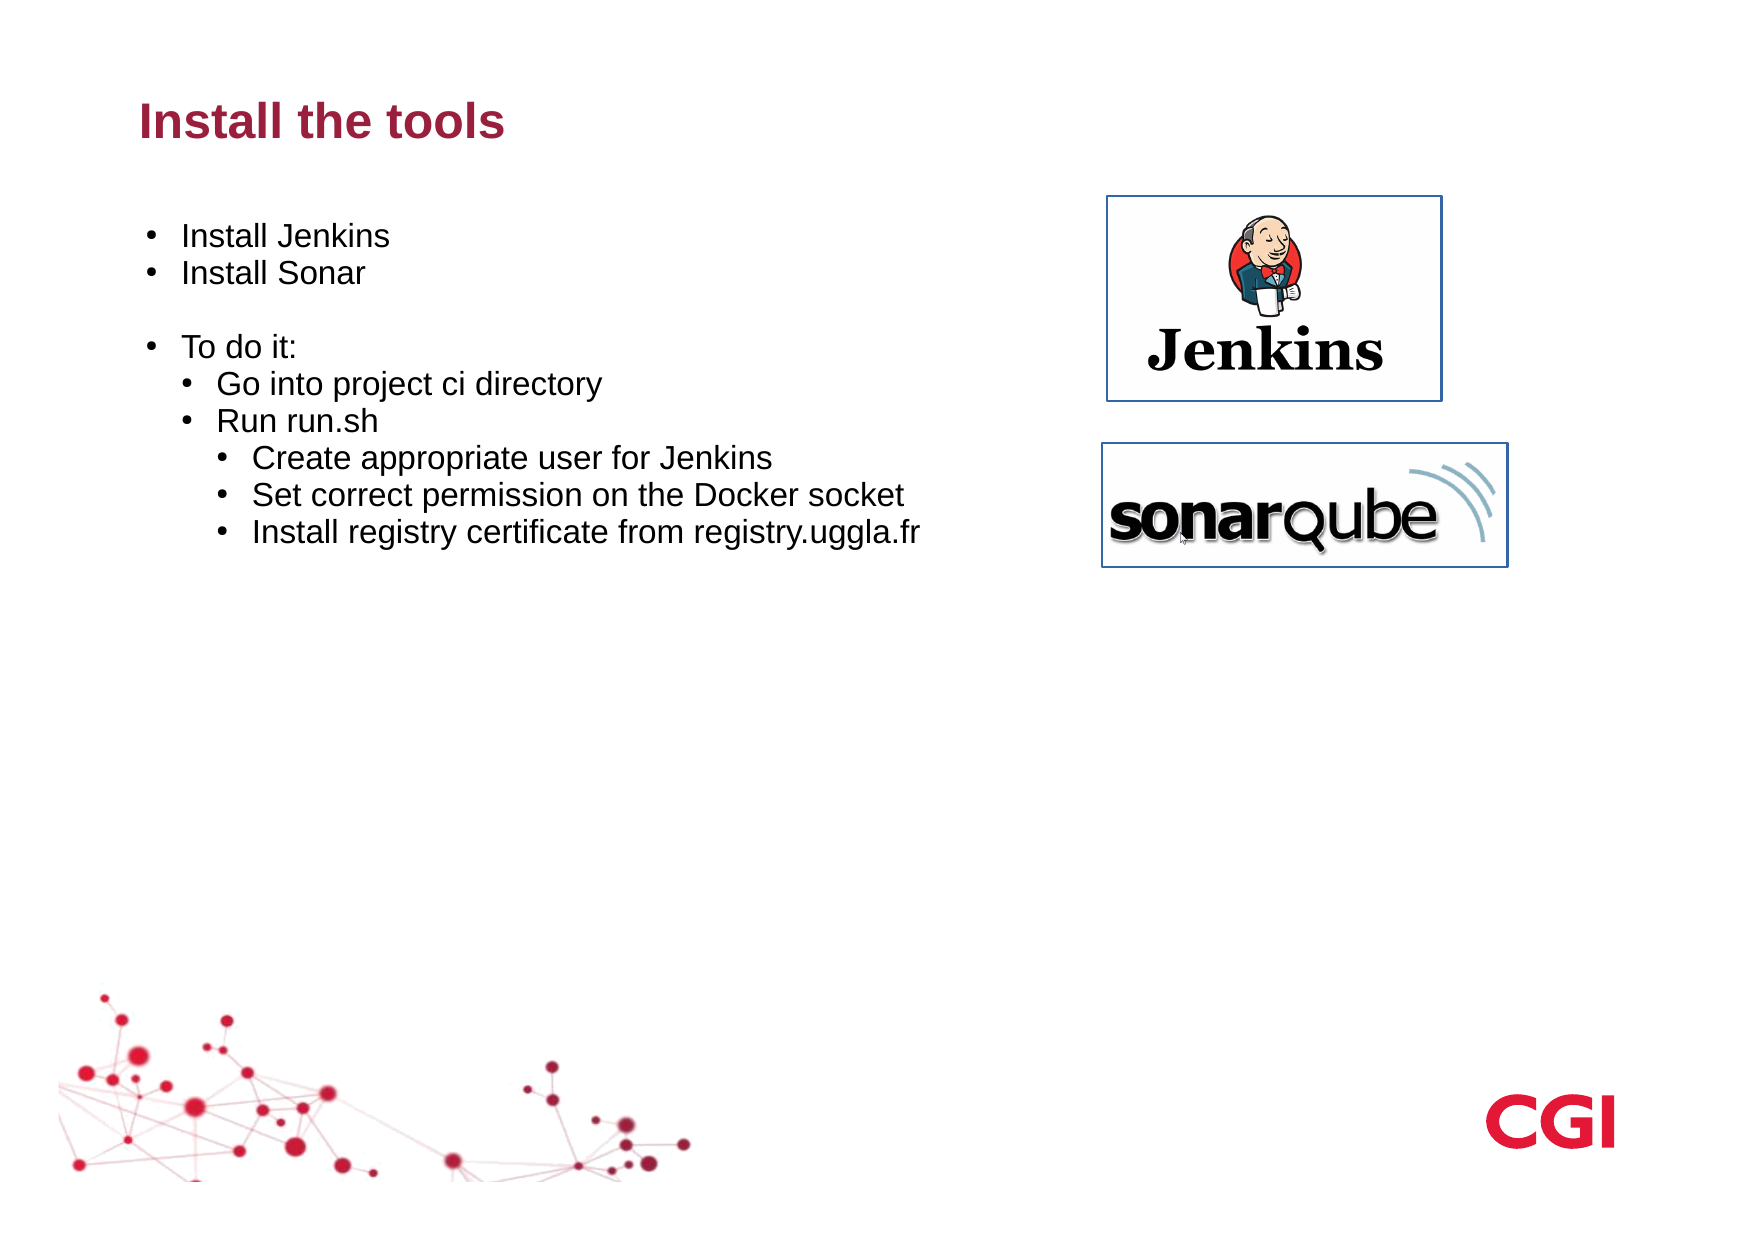

Install the tools
Install Jenkins
Install Sonar
To do it:
Go into project ci directory
Run run.sh
Create appropriate user for Jenkins
Set correct permission on the Docker socket
Install registry certificate from registry.uggla.fr